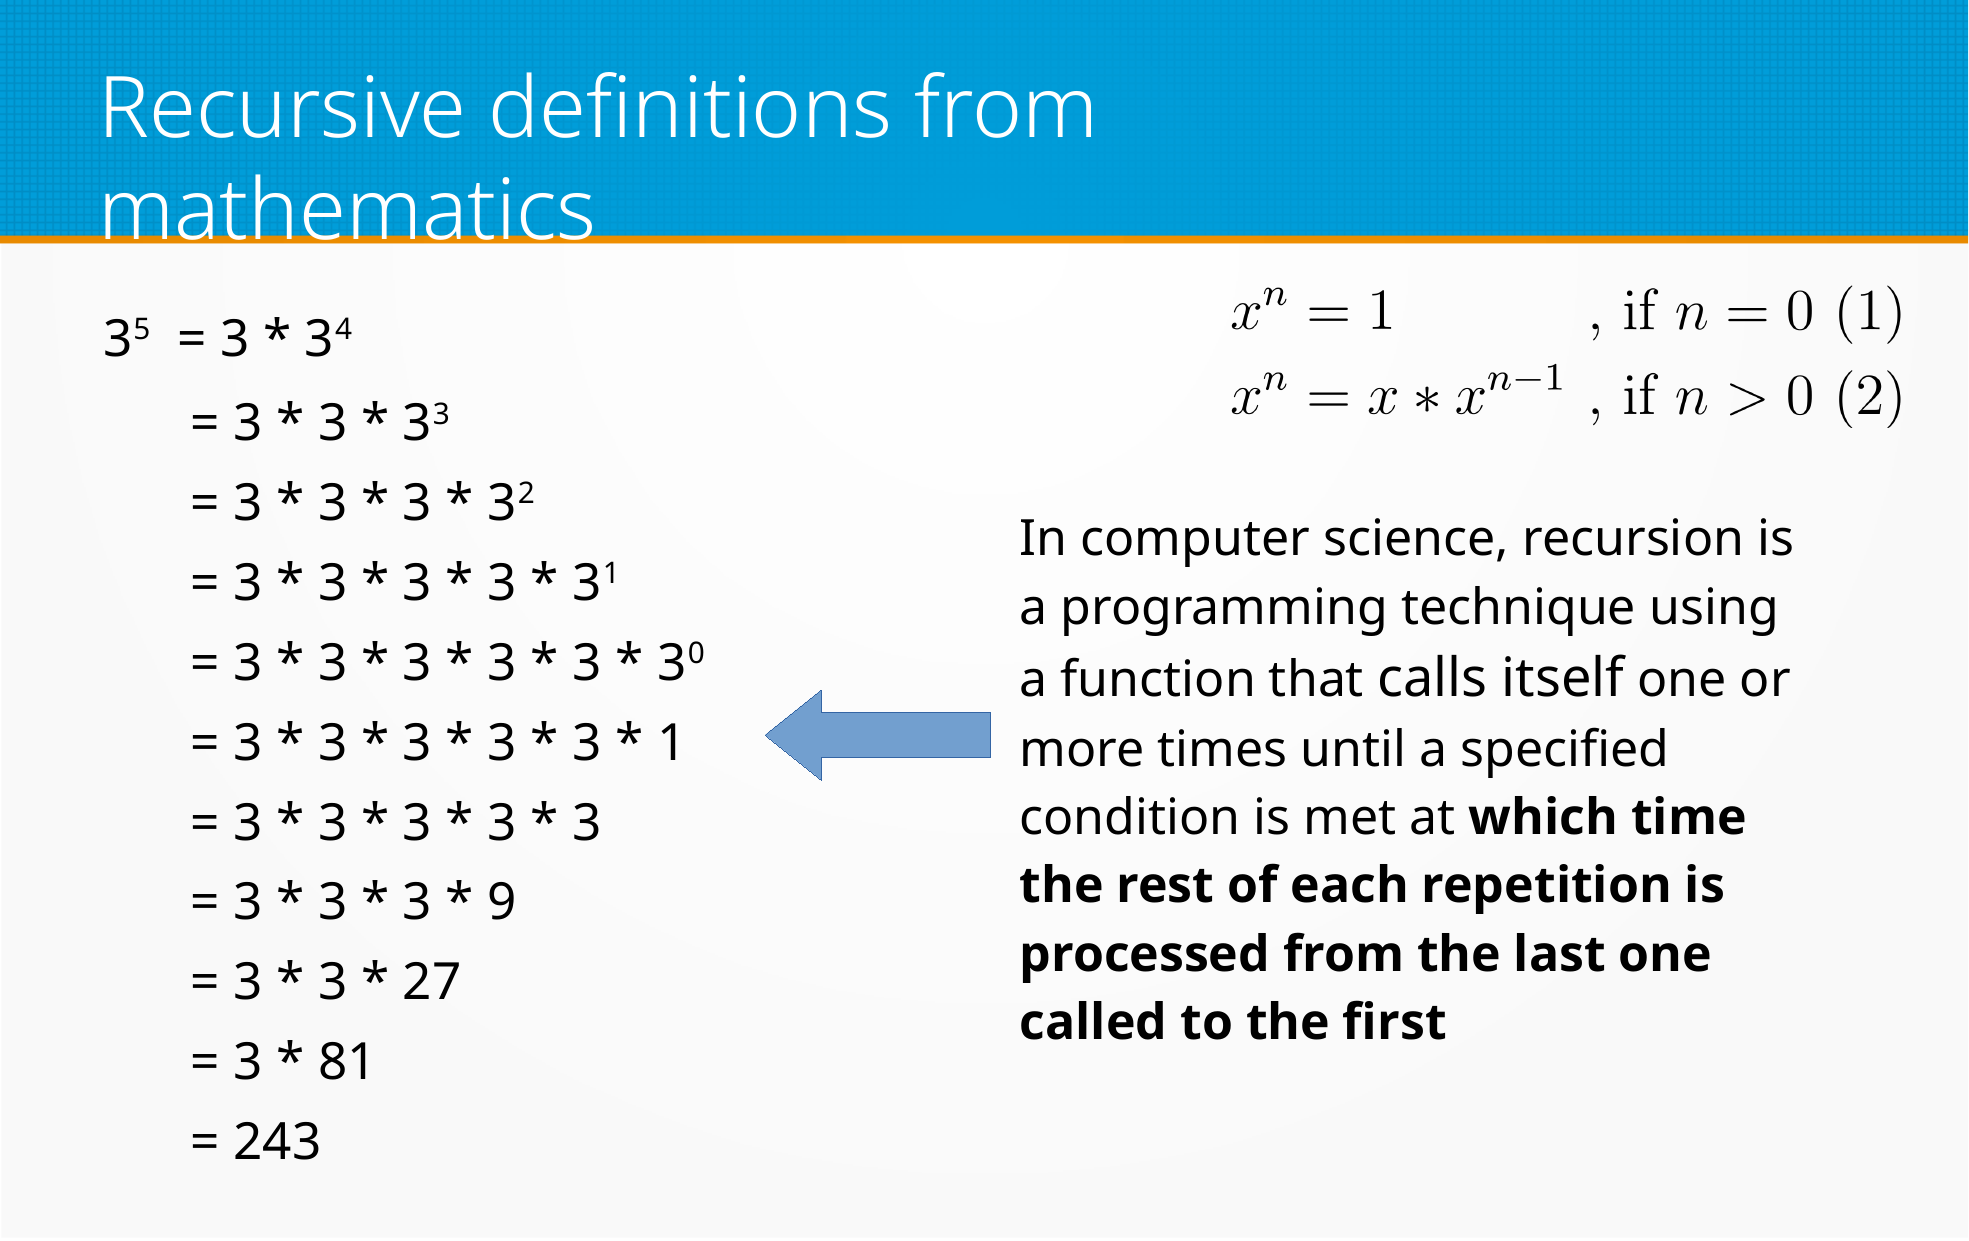

# Recursive definitions from mathematics
35 = 3 * 34
= 3 * 3 * 33
= 3 * 3 * 3 * 32
= 3 * 3 * 3 * 3 * 31
= 3 * 3 * 3 * 3 * 3 * 30
= 3 * 3 * 3 * 3 * 3 * 1
= 3 * 3 * 3 * 3 * 3
= 3 * 3 * 3 * 9
= 3 * 3 * 27
= 3 * 81
= 243
In computer science, recursion is a programming technique using a function that calls itself one or more times until a specified condition is met at which time the rest of each repetition is processed from the last one called to the first